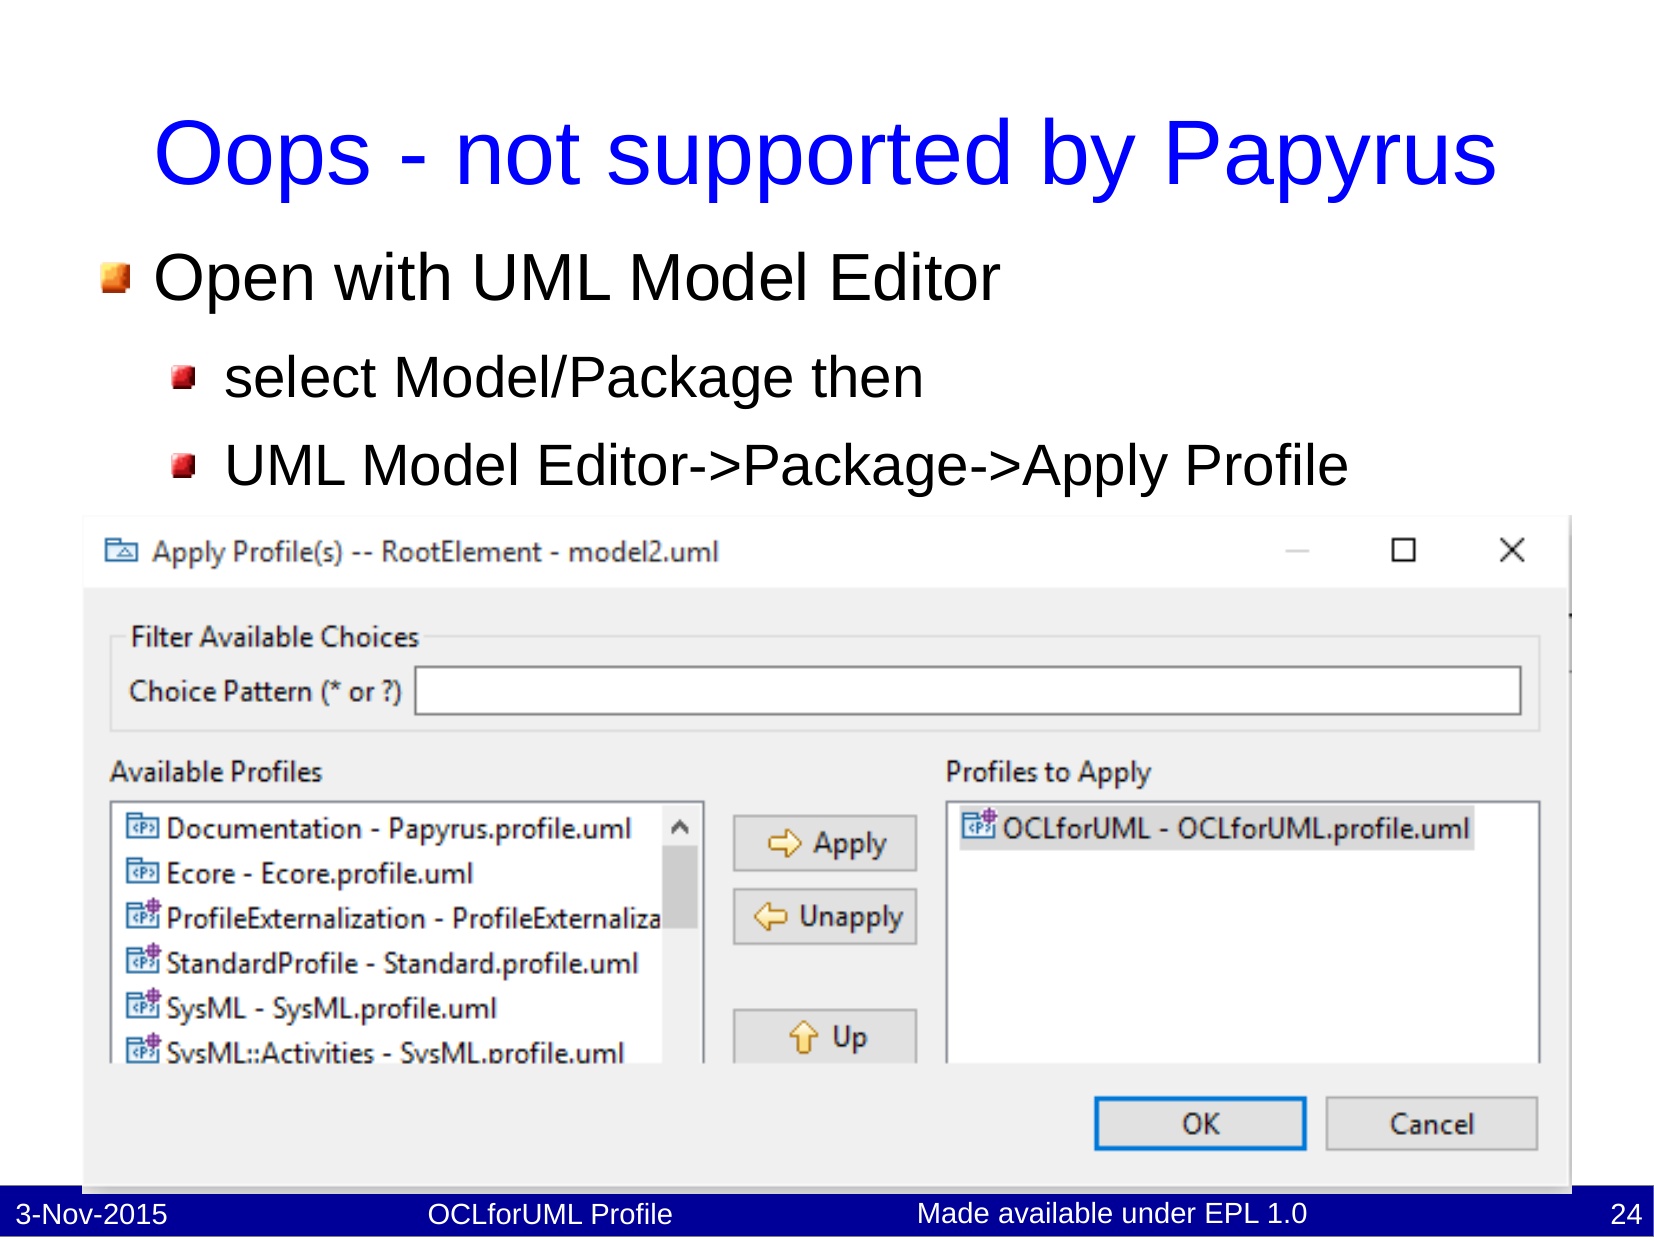

# Oops - not supported by Papyrus
Open with UML Model Editor
select Model/Package then
UML Model Editor->Package->Apply Profile
3-Nov-2015
OCLforUML Profile
24